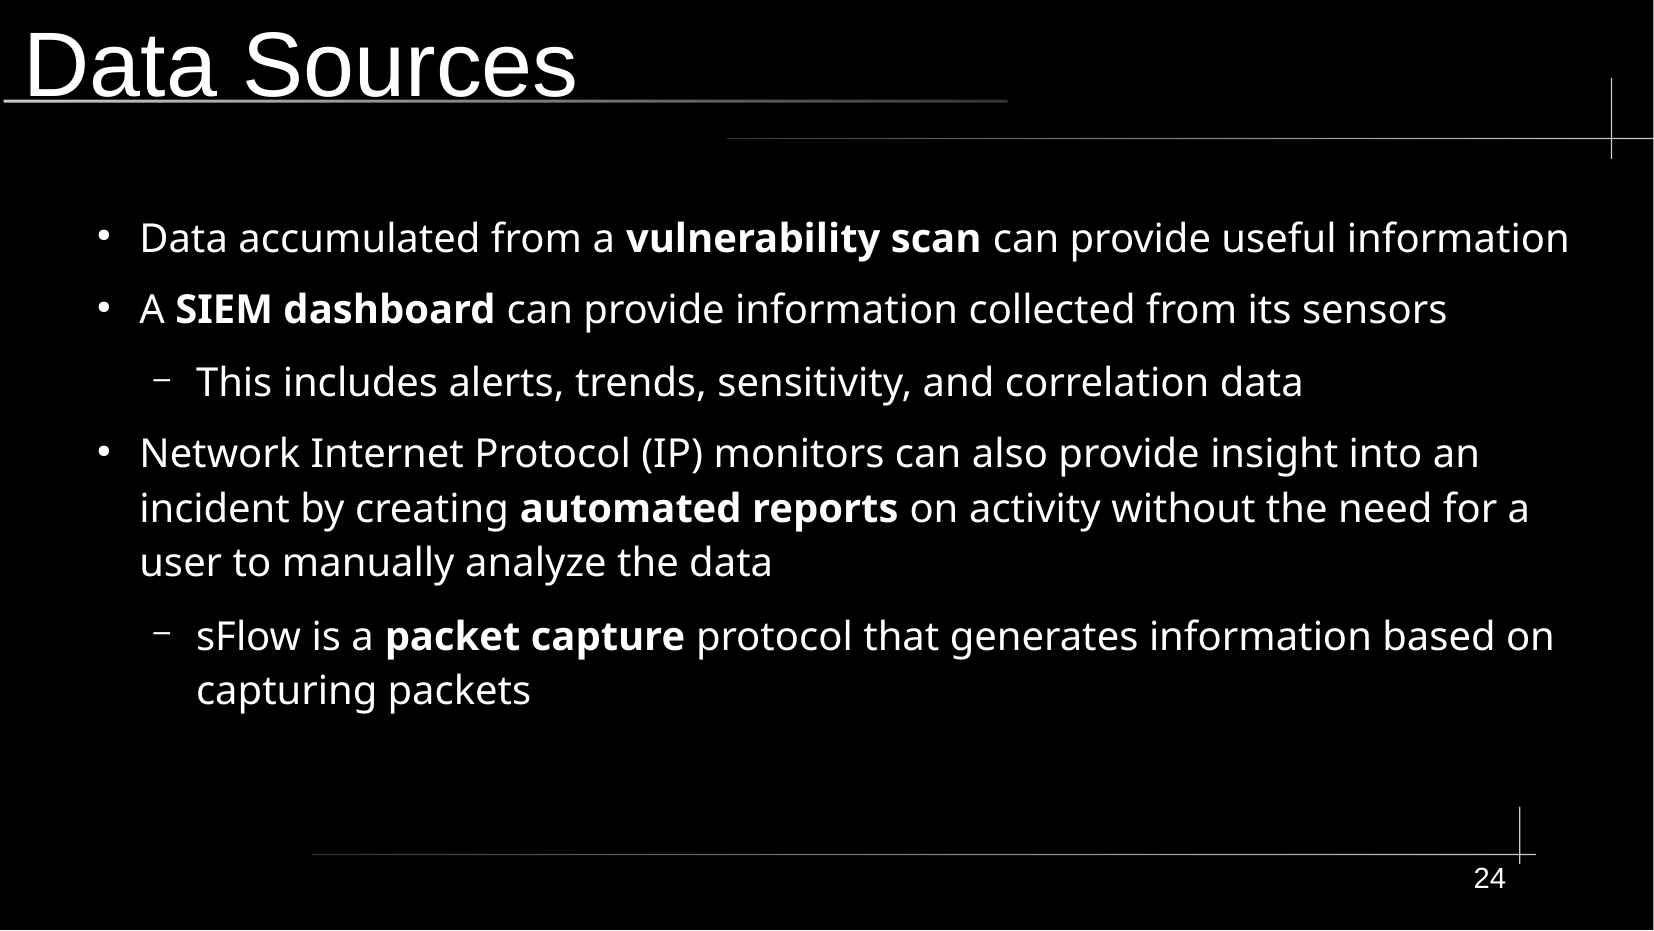

# Data Sources
Data accumulated from a vulnerability scan can provide useful information
A SIEM dashboard can provide information collected from its sensors
This includes alerts, trends, sensitivity, and correlation data
Network Internet Protocol (IP) monitors can also provide insight into an incident by creating automated reports on activity without the need for a user to manually analyze the data
sFlow is a packet capture protocol that generates information based on capturing packets
24